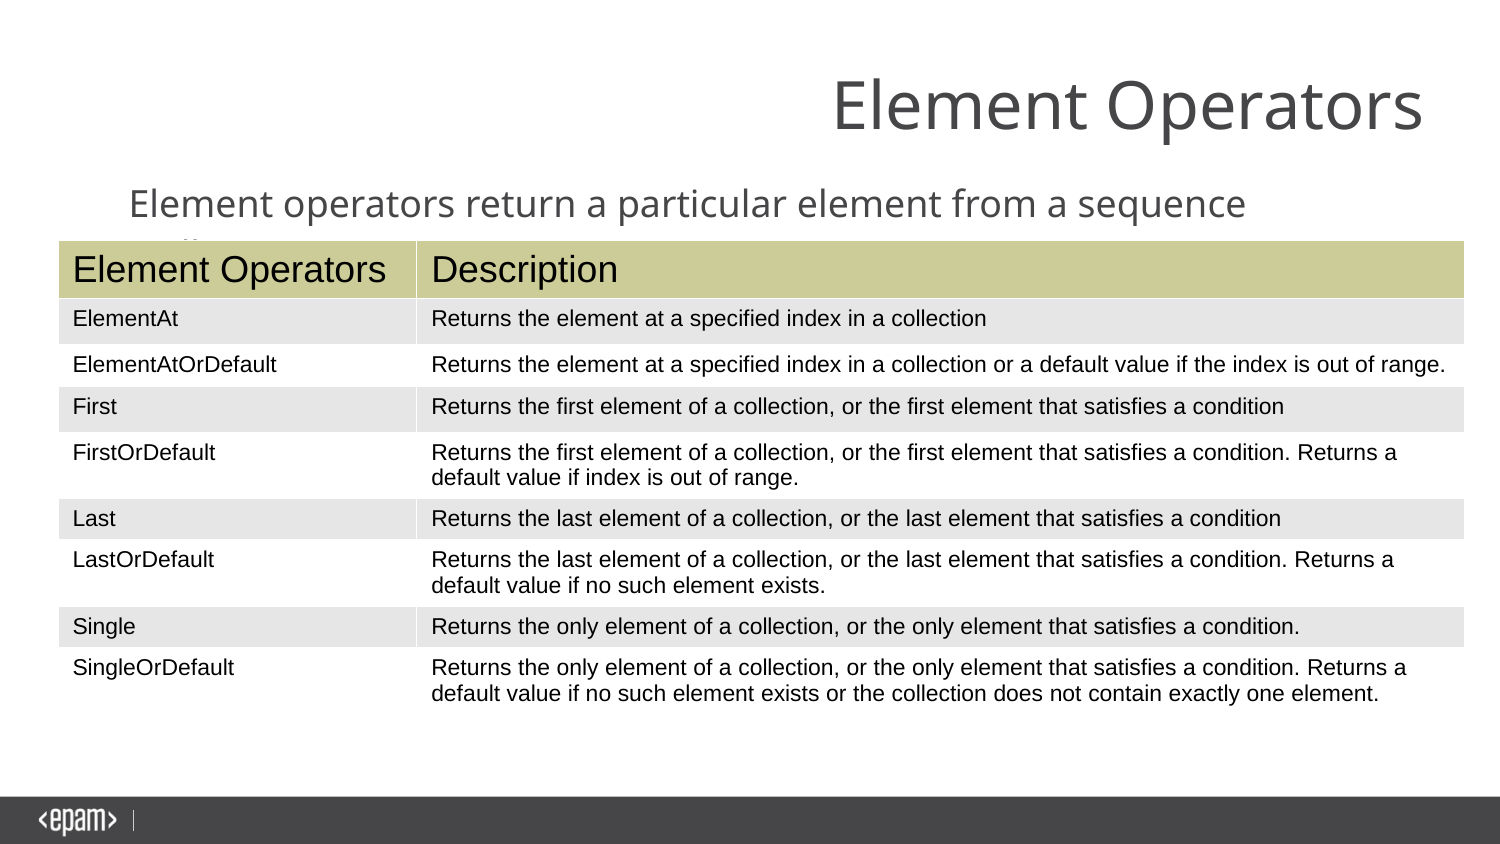

# Element Operators
Element operators return a particular element from a sequence (collection).
| Element Operators | Description |
| --- | --- |
| ElementAt | Returns the element at a specified index in a collection |
| ElementAtOrDefault | Returns the element at a specified index in a collection or a default value if the index is out of range. |
| First | Returns the first element of a collection, or the first element that satisfies a condition |
| FirstOrDefault | Returns the first element of a collection, or the first element that satisfies a condition. Returns a default value if index is out of range. |
| Last | Returns the last element of a collection, or the last element that satisfies a condition |
| LastOrDefault | Returns the last element of a collection, or the last element that satisfies a condition. Returns a default value if no such element exists. |
| Single | Returns the only element of a collection, or the only element that satisfies a condition. |
| SingleOrDefault | Returns the only element of a collection, or the only element that satisfies a condition. Returns a default value if no such element exists or the collection does not contain exactly one element. |